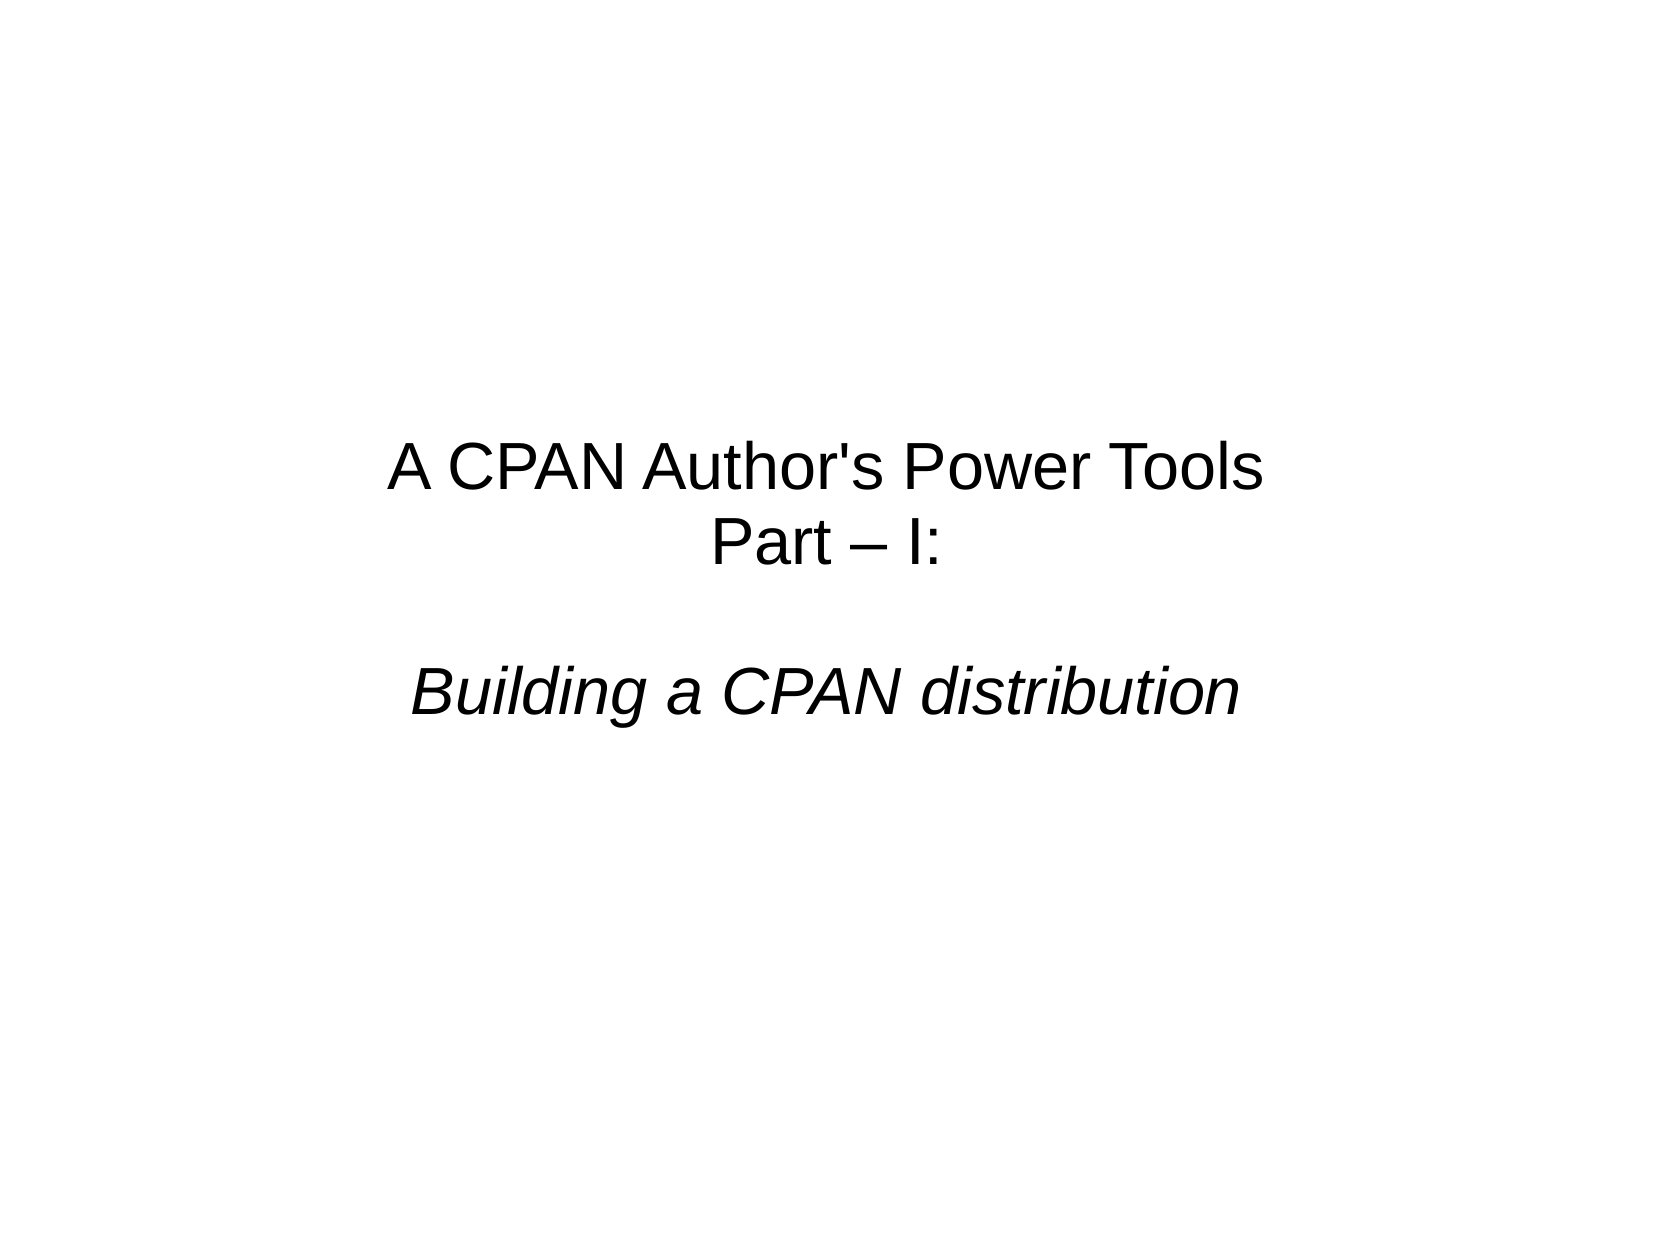

# A CPAN Author's Power Tools
Part – I:
Building a CPAN distribution